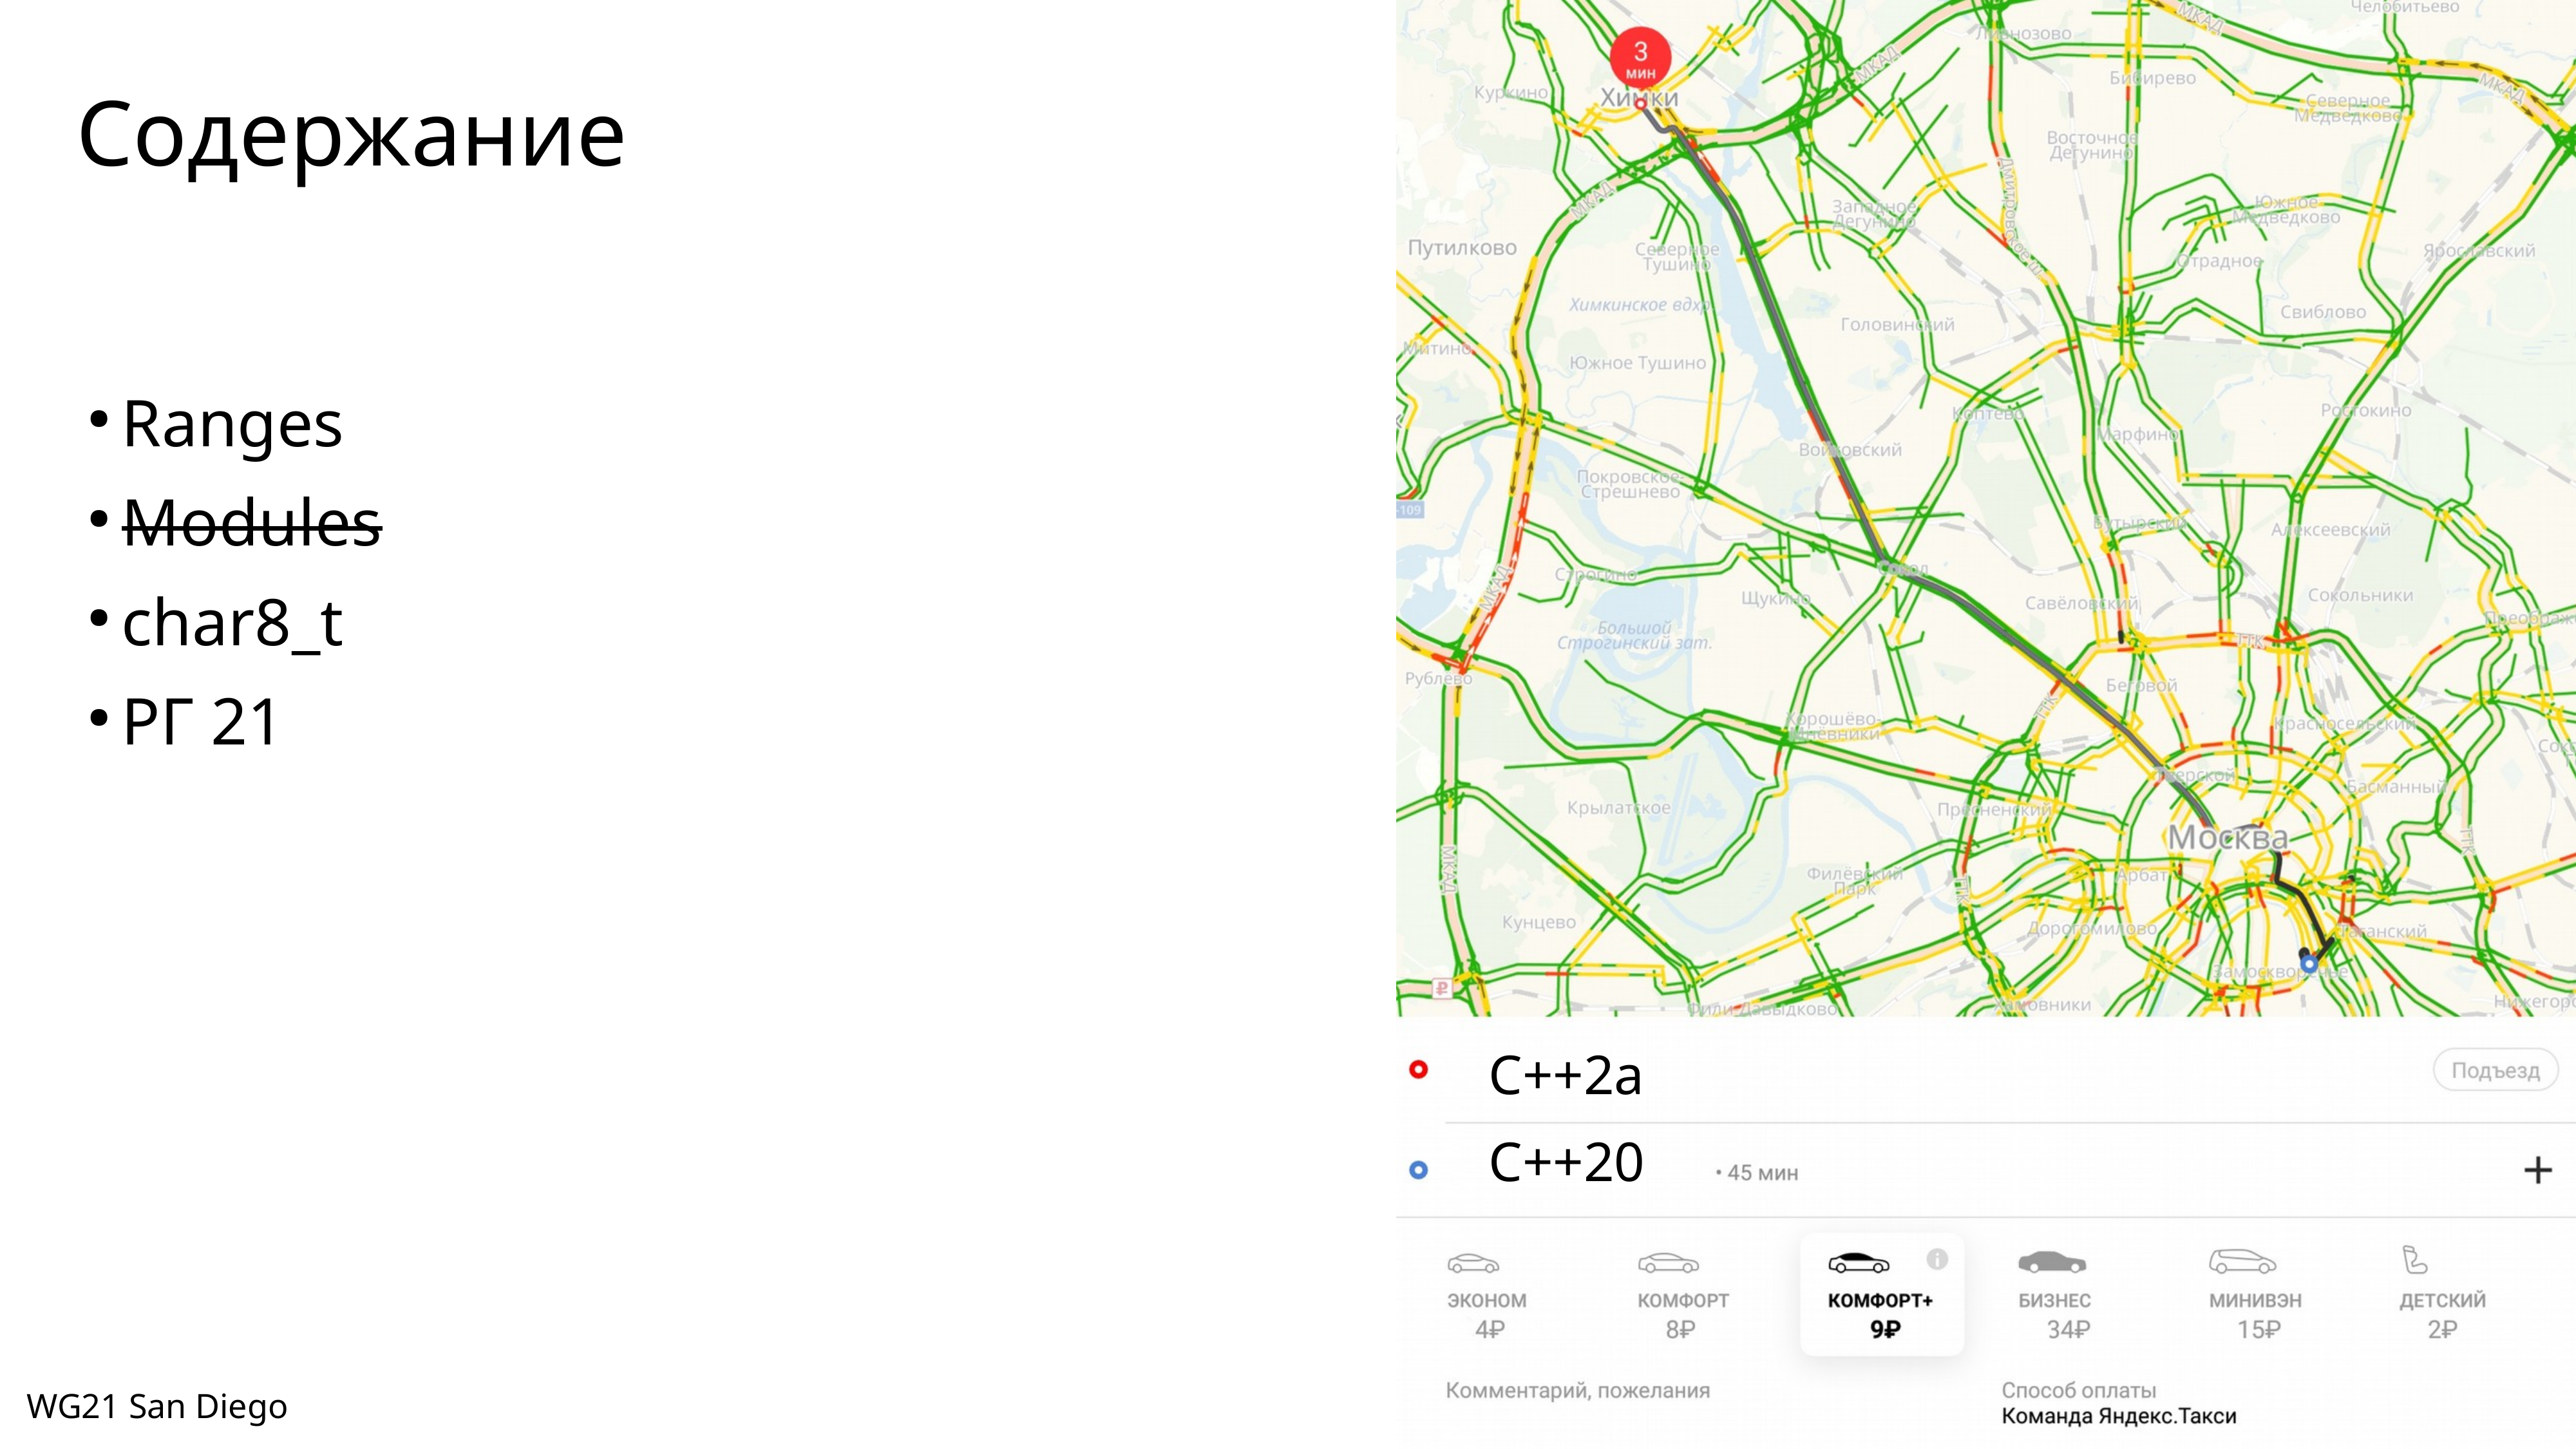

# Содержание
Ranges
Modules
char8_t
РГ 21
C++2a
C++20
WG21 San Diego